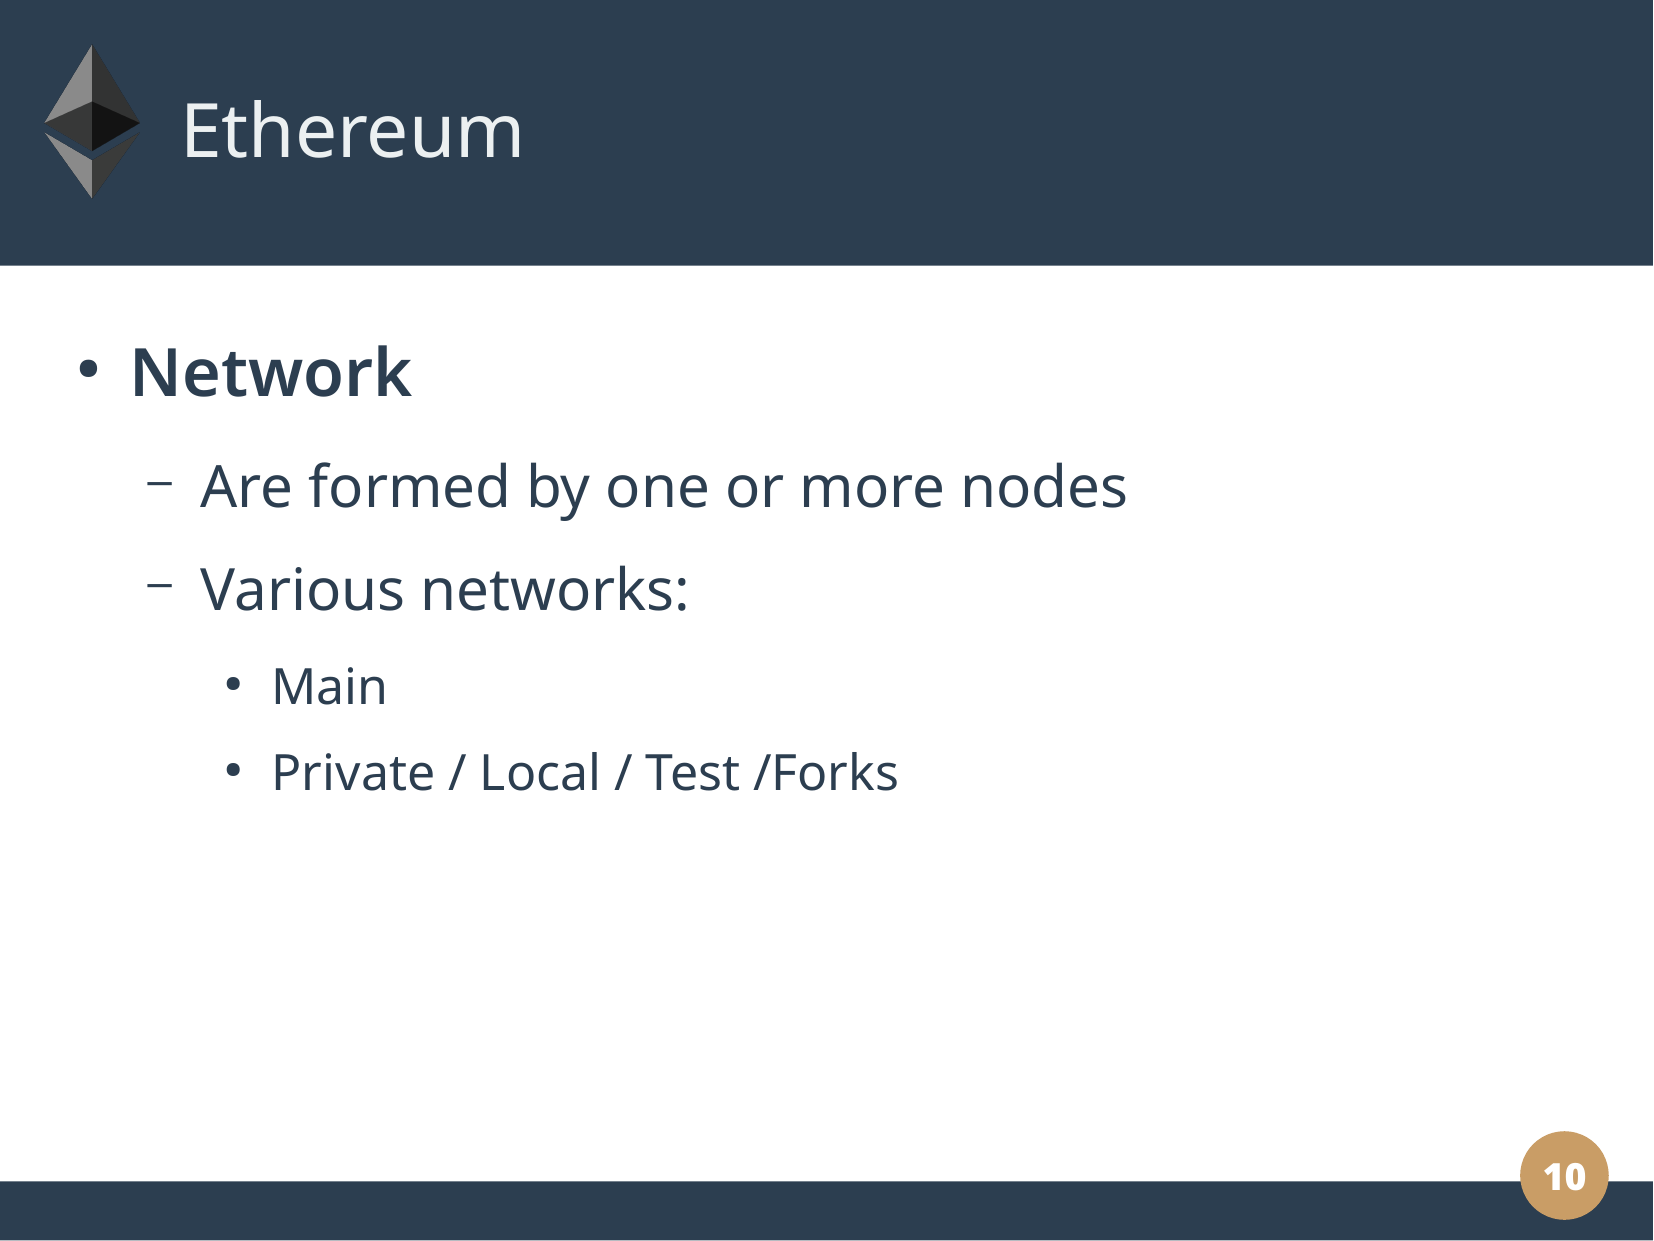

# Ethereum
Network
Are formed by one or more nodes
Various networks:
Main
Private / Local / Test /Forks
10